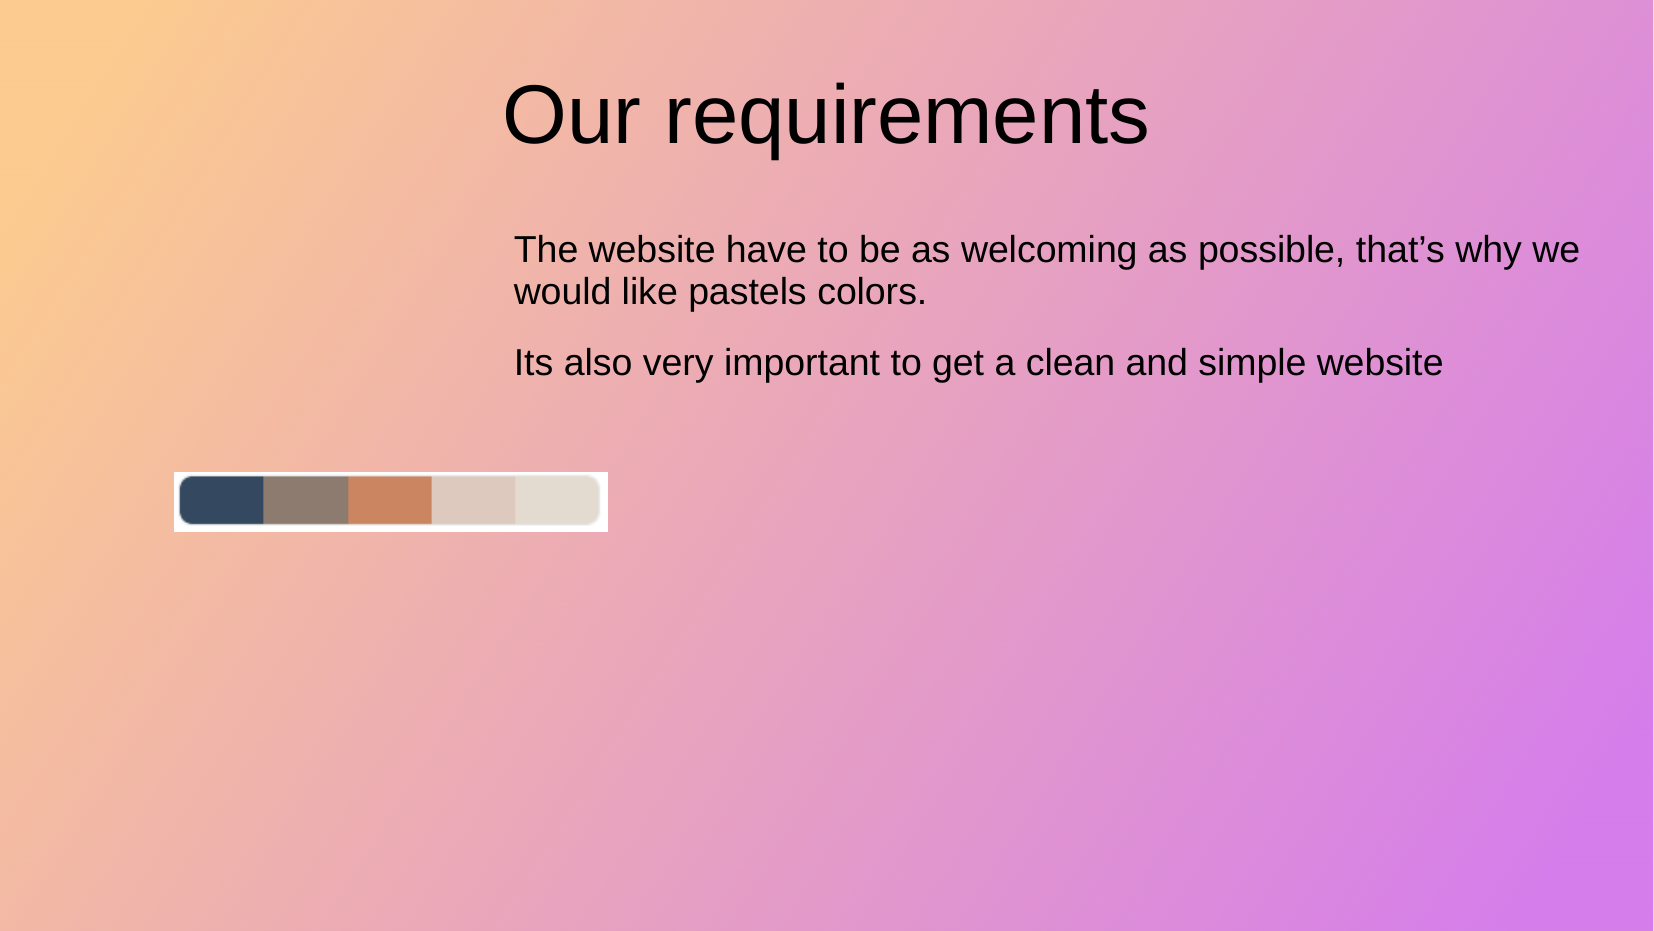

# Our requirements
The website have to be as welcoming as possible, that’s why we would like pastels colors.
Its also very important to get a clean and simple website